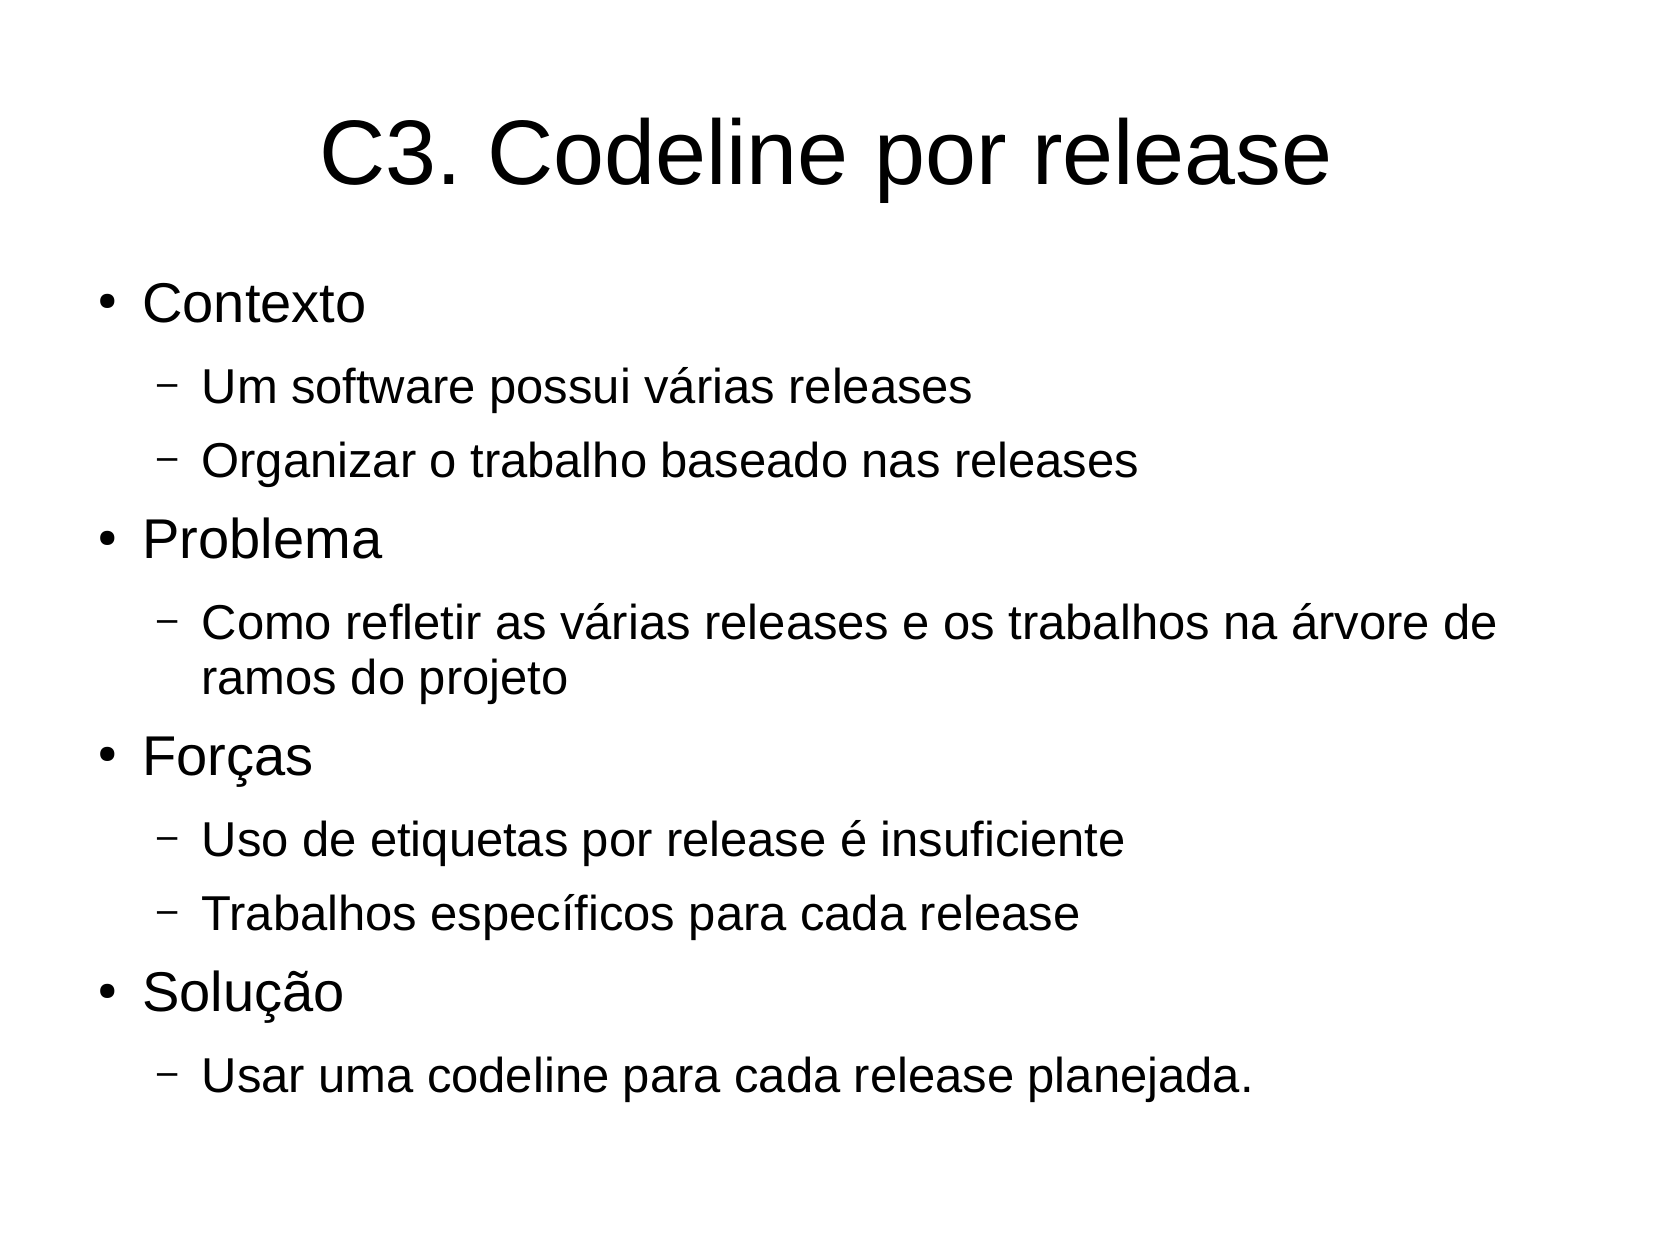

# C3. Codeline por release
Contexto
Um software possui várias releases
Organizar o trabalho baseado nas releases
Problema
Como refletir as várias releases e os trabalhos na árvore de ramos do projeto
Forças
Uso de etiquetas por release é insuficiente
Trabalhos específicos para cada release
Solução
Usar uma codeline para cada release planejada.